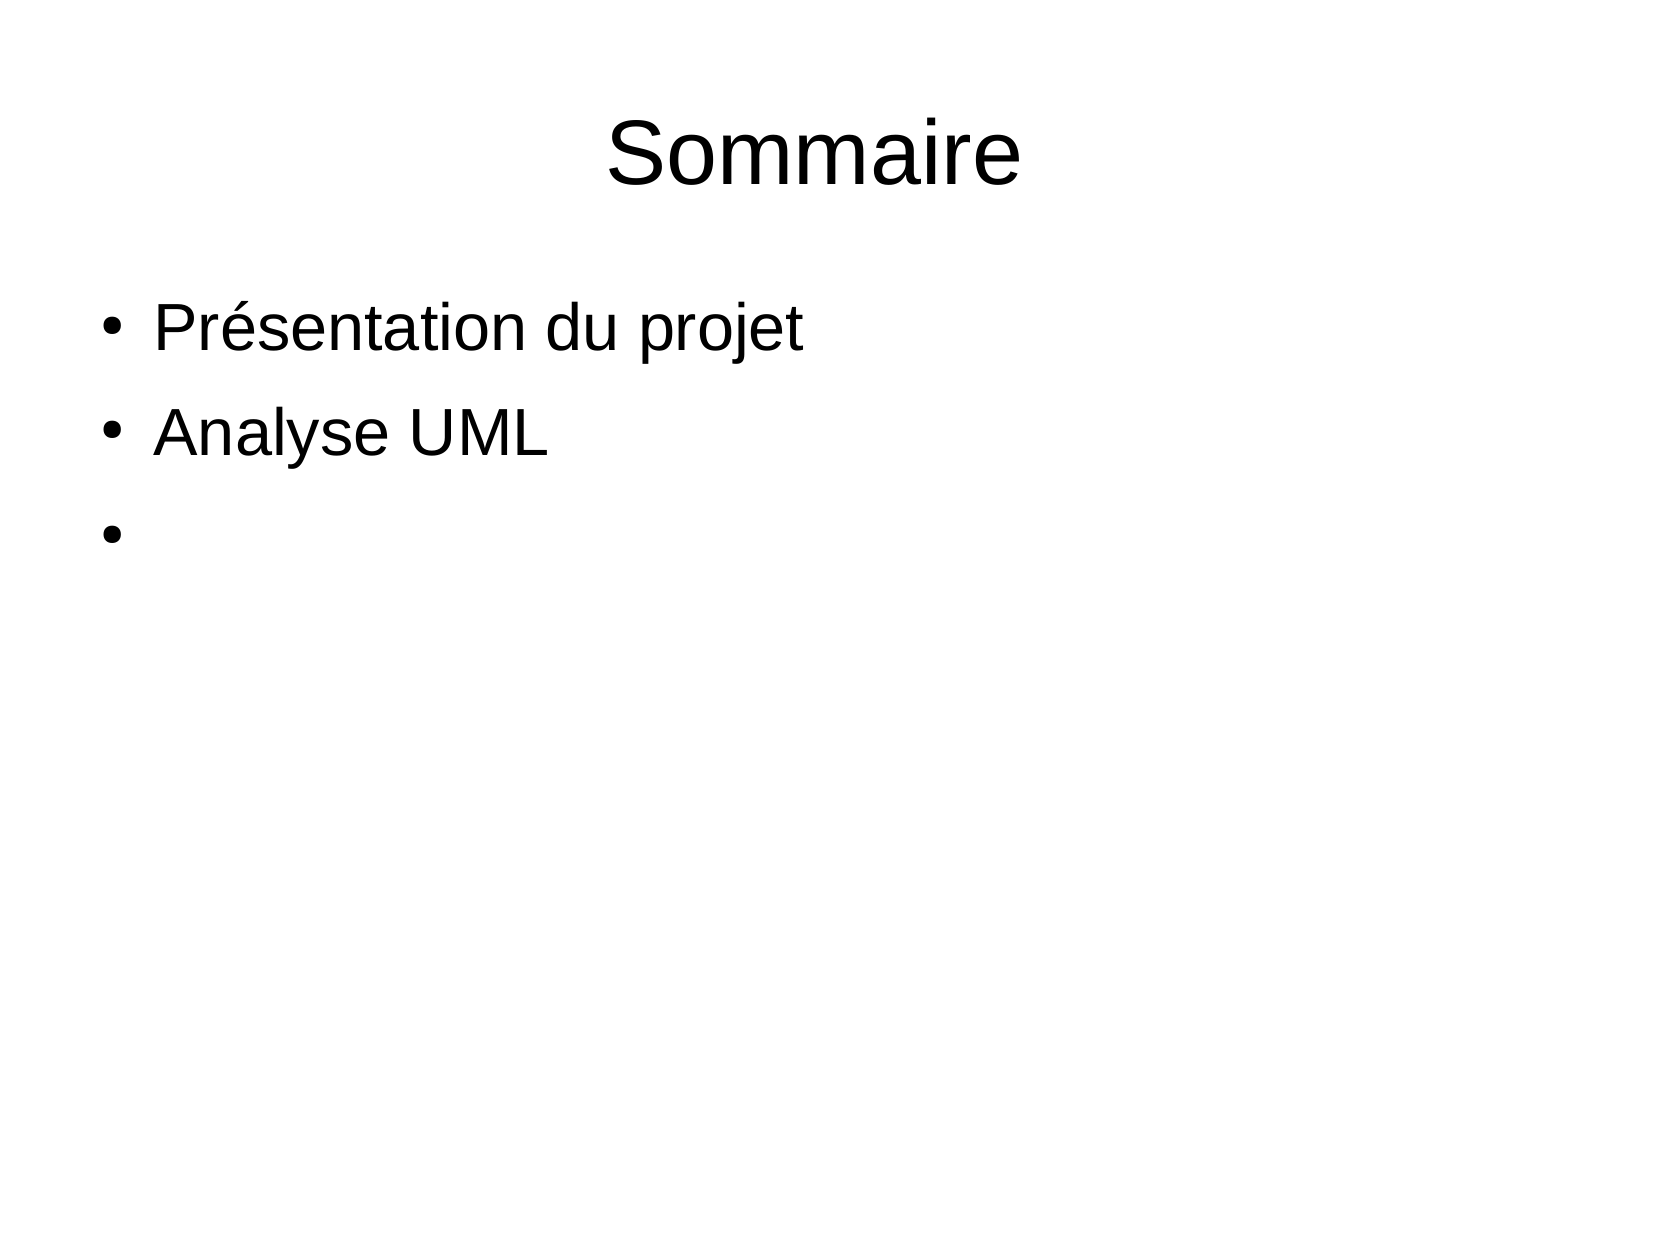

# Sommaire
Présentation du projet
Analyse UML